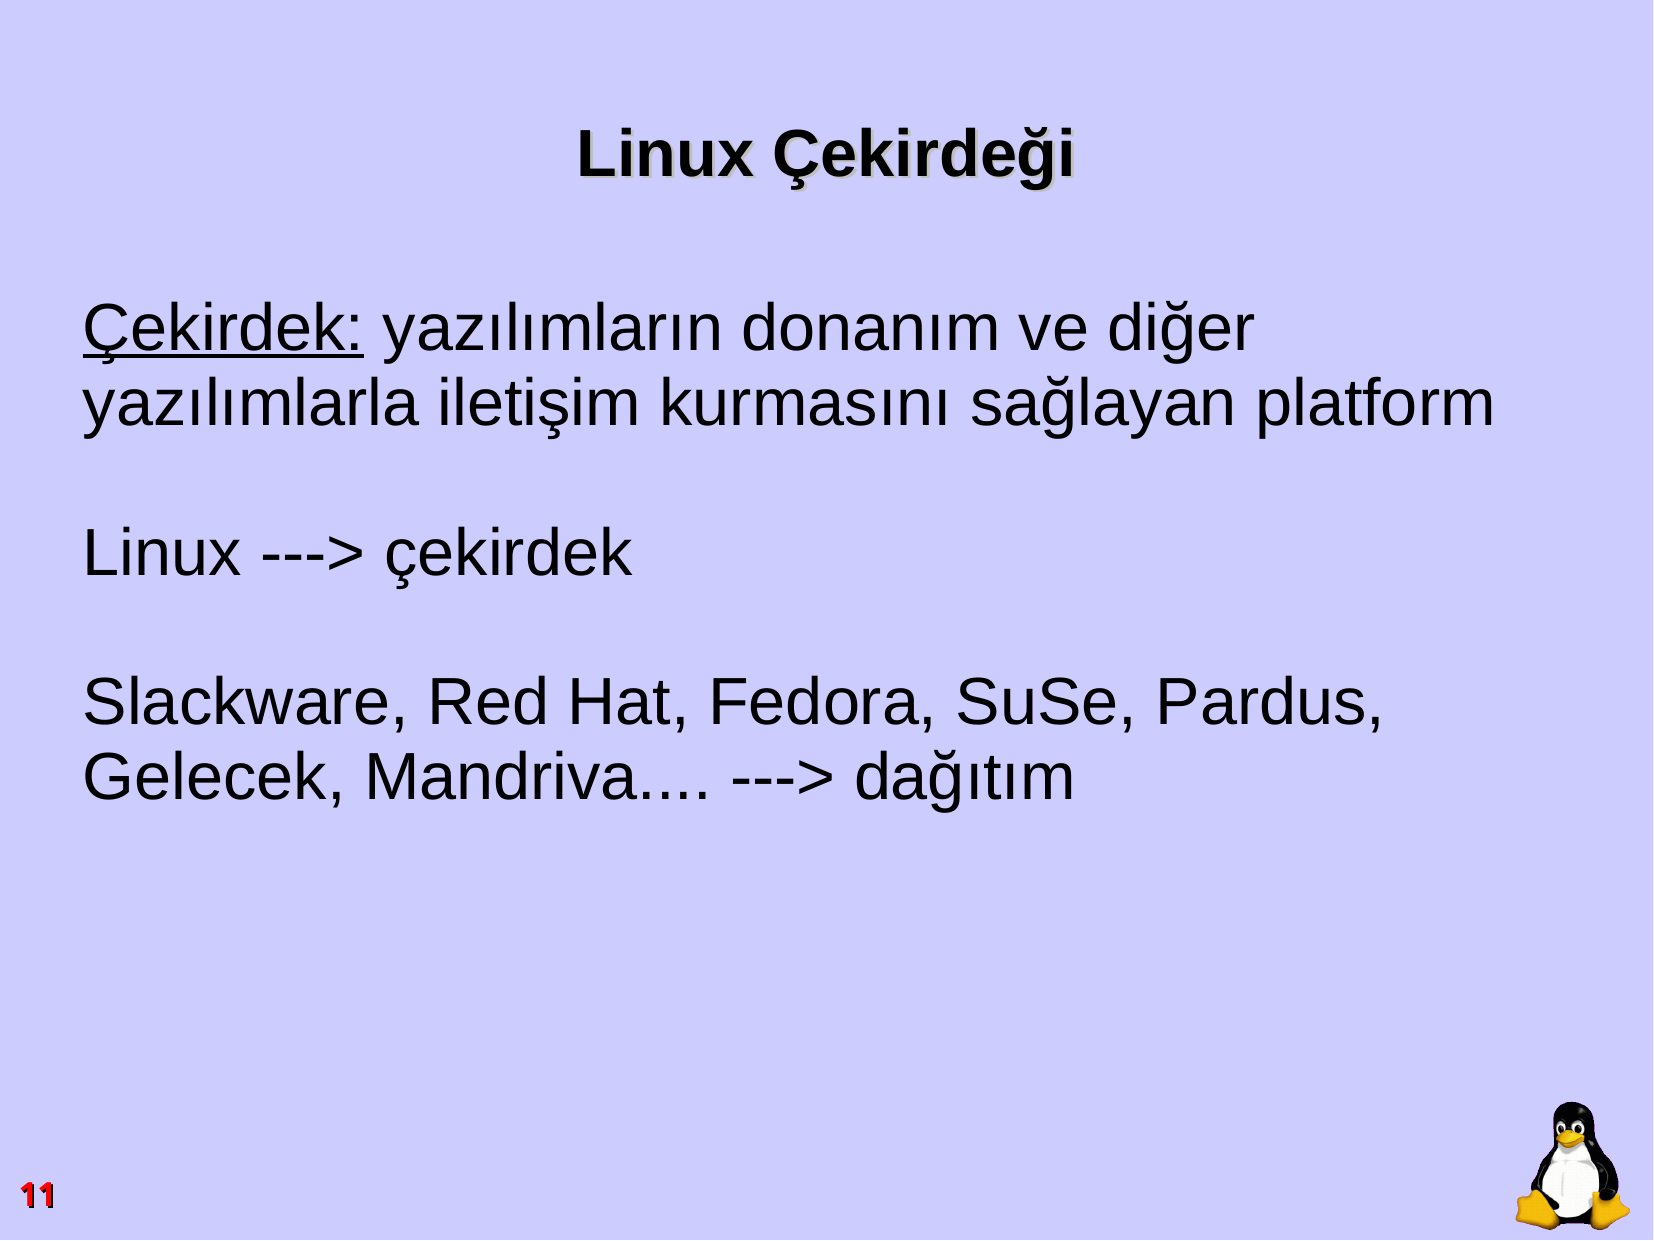

# Linux Çekirdeği
Çekirdek: yazılımların donanım ve diğer yazılımlarla iletişim kurmasını sağlayan platform
Linux ---> çekirdek
Slackware, Red Hat, Fedora, SuSe, Pardus, Gelecek, Mandriva.... ---> dağıtım